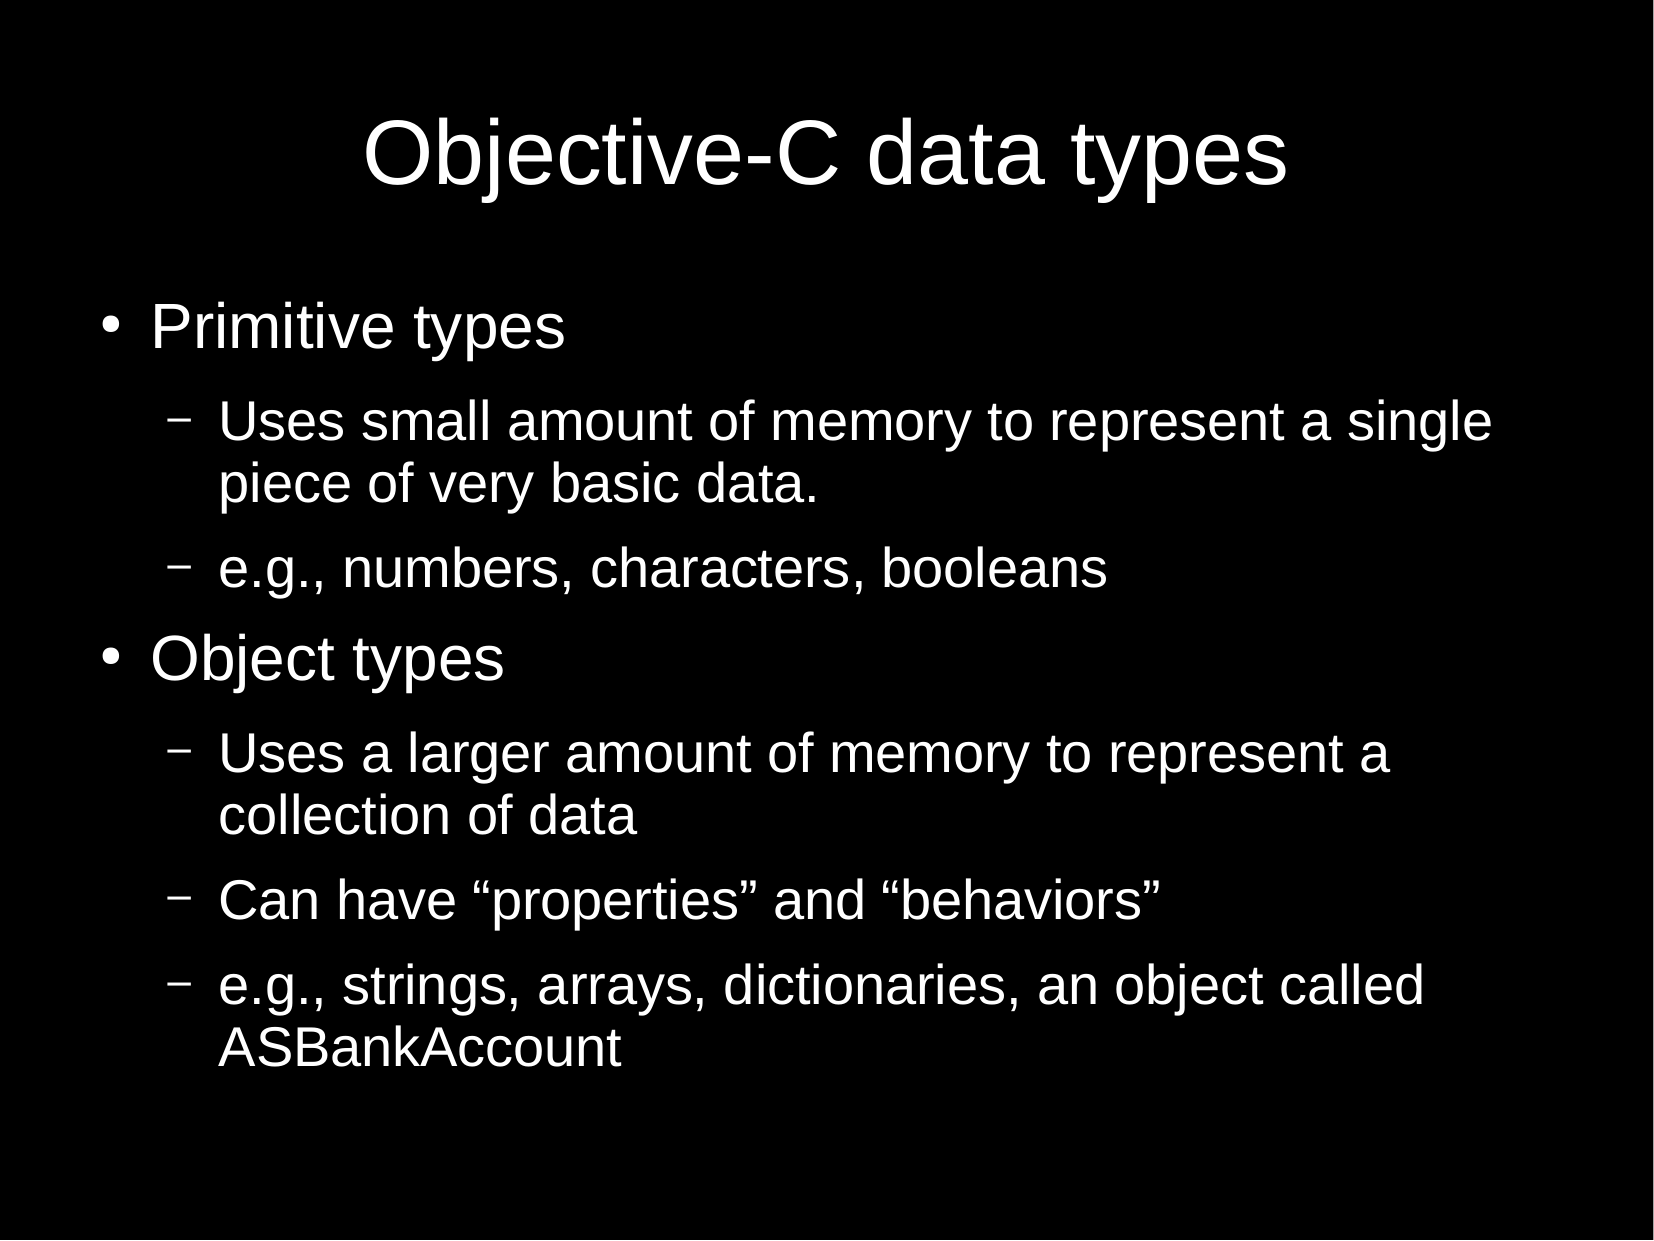

# Objective-C data types
Primitive types
Uses small amount of memory to represent a single piece of very basic data.
e.g., numbers, characters, booleans
Object types
Uses a larger amount of memory to represent a collection of data
Can have “properties” and “behaviors”
e.g., strings, arrays, dictionaries, an object called ASBankAccount